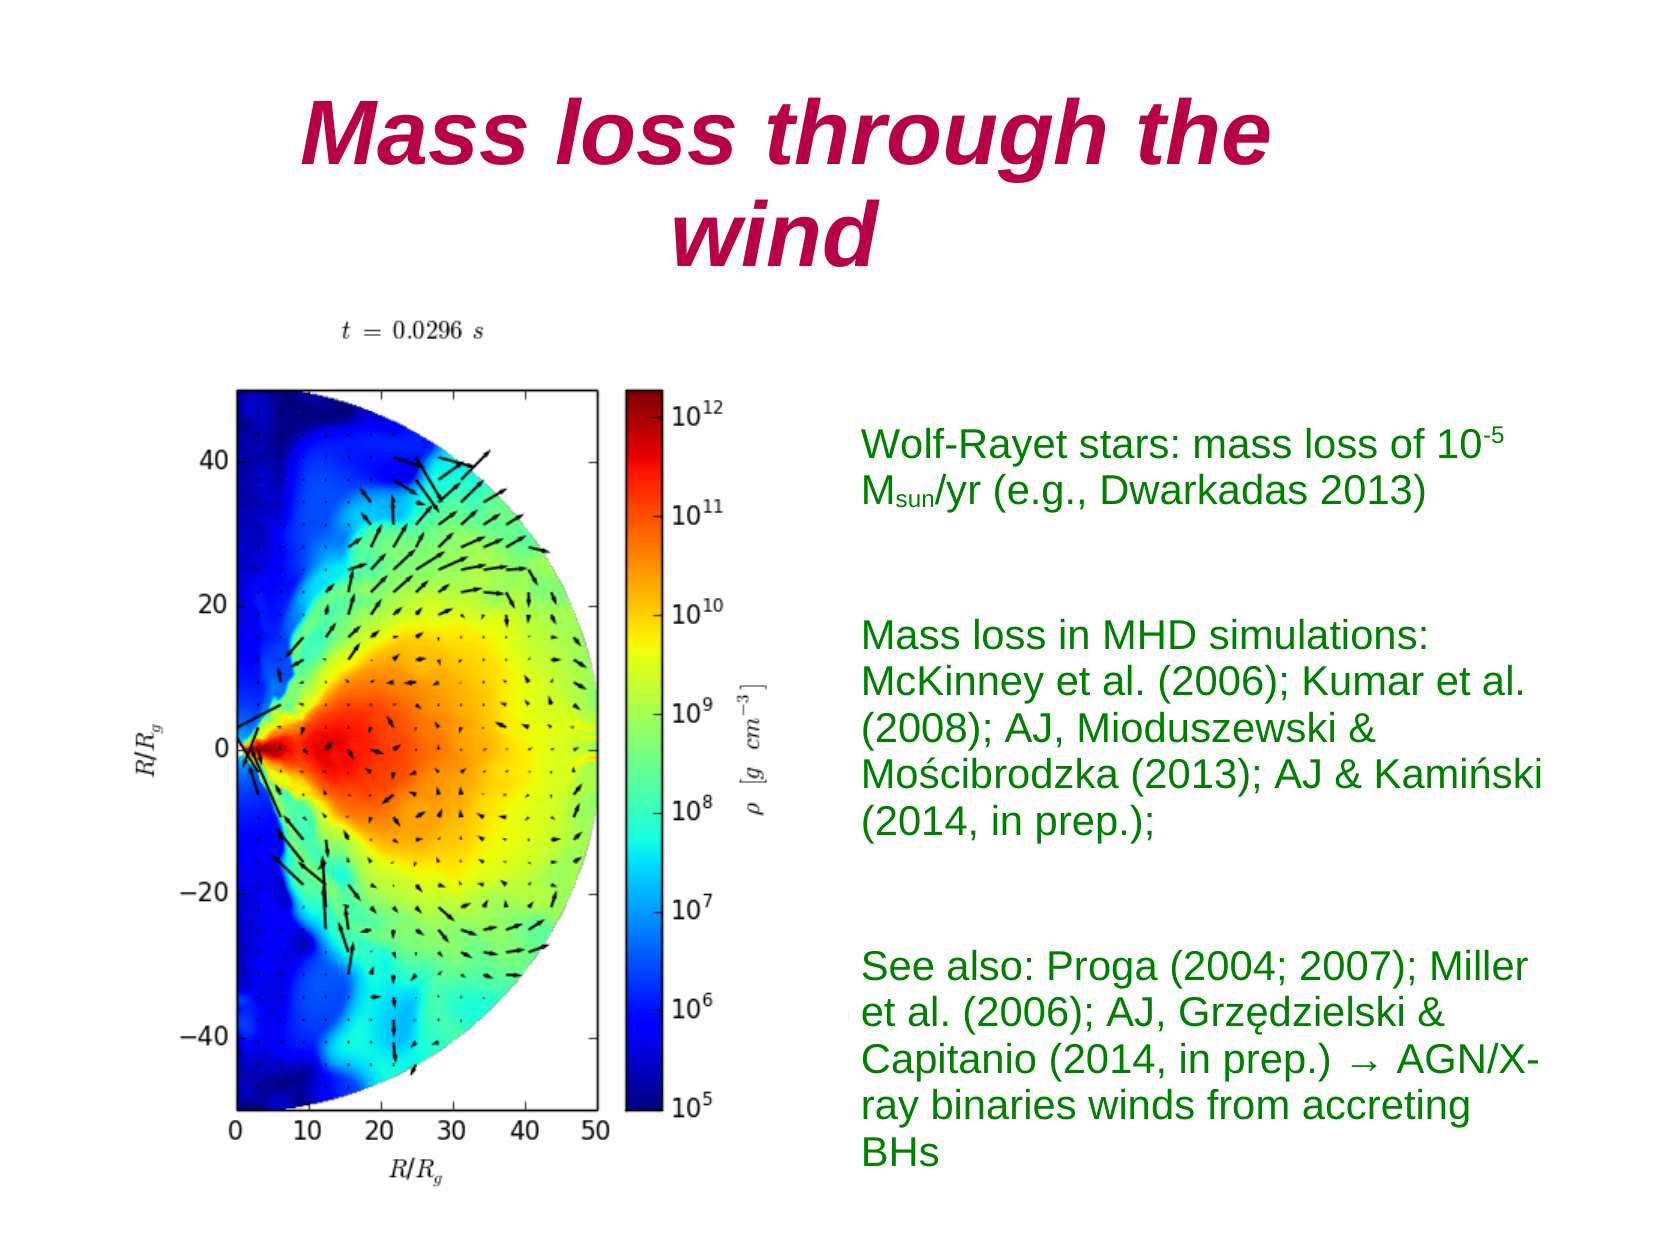

Mass loss through the wind
Wolf-Rayet stars: mass loss of 10-5 Msun/yr (e.g., Dwarkadas 2013)
Mass loss in MHD simulations: McKinney et al. (2006); Kumar et al. (2008); AJ, Mioduszewski & Mościbrodzka (2013); AJ & Kamiński (2014, in prep.);
See also: Proga (2004; 2007); Miller et al. (2006); AJ, Grzędzielski & Capitanio (2014, in prep.) → AGN/X-ray binaries winds from accreting BHs